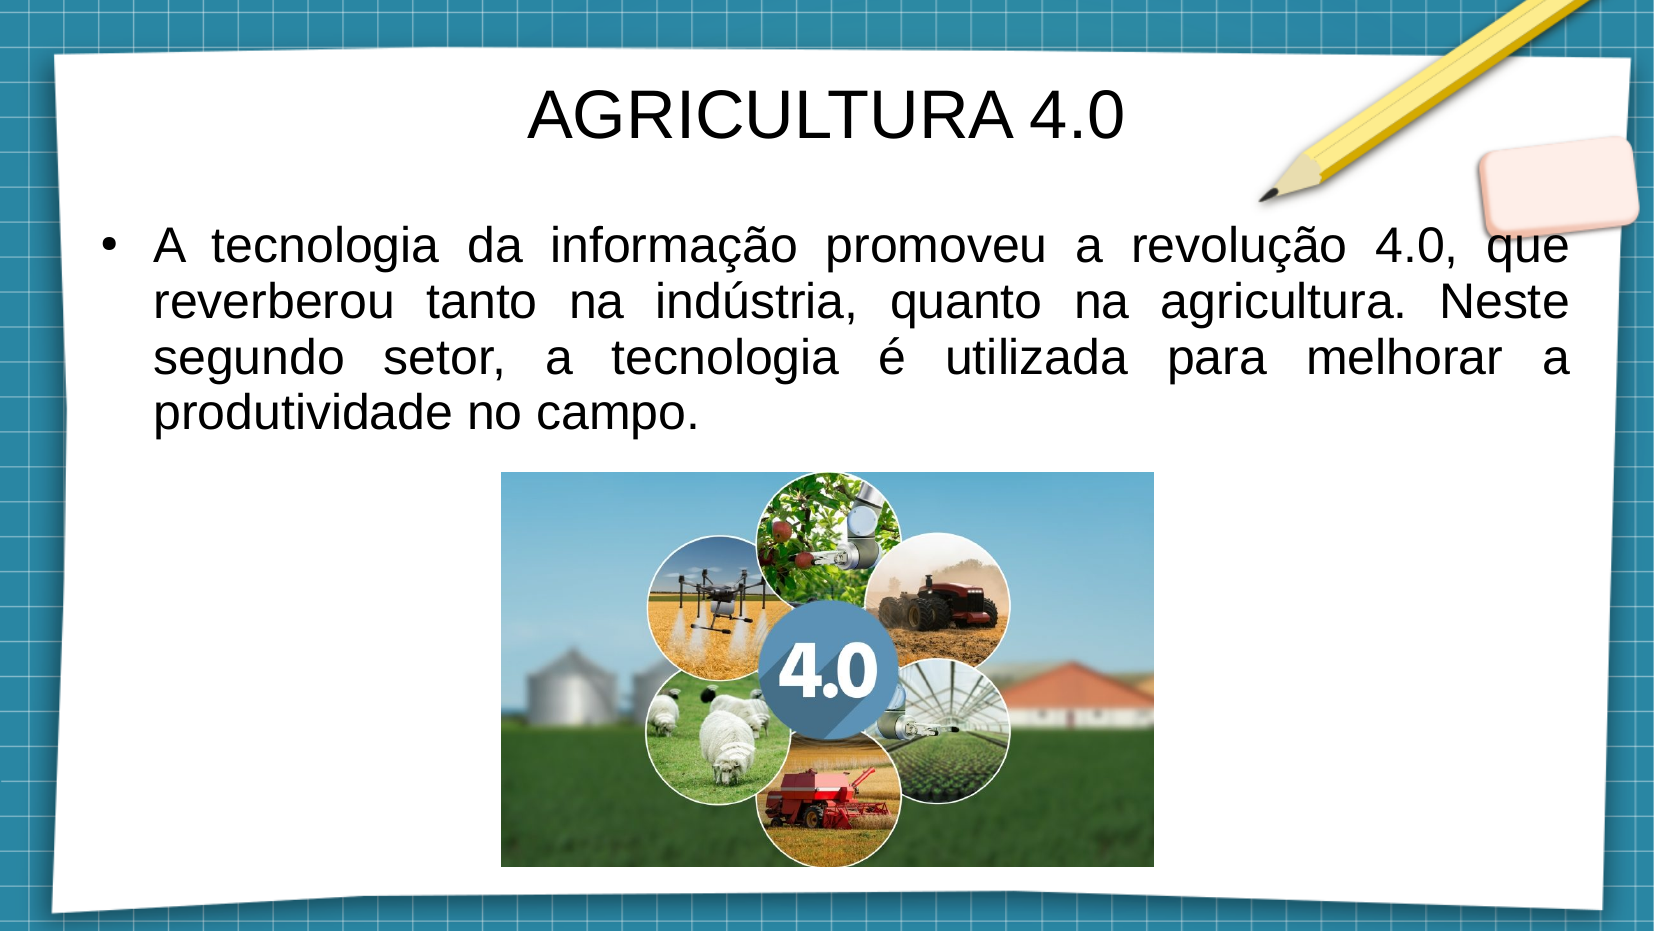

# AGRICULTURA 4.0
A tecnologia da informação promoveu a revolução 4.0, que reverberou tanto na indústria, quanto na agricultura. Neste segundo setor, a tecnologia é utilizada para melhorar a produtividade no campo.